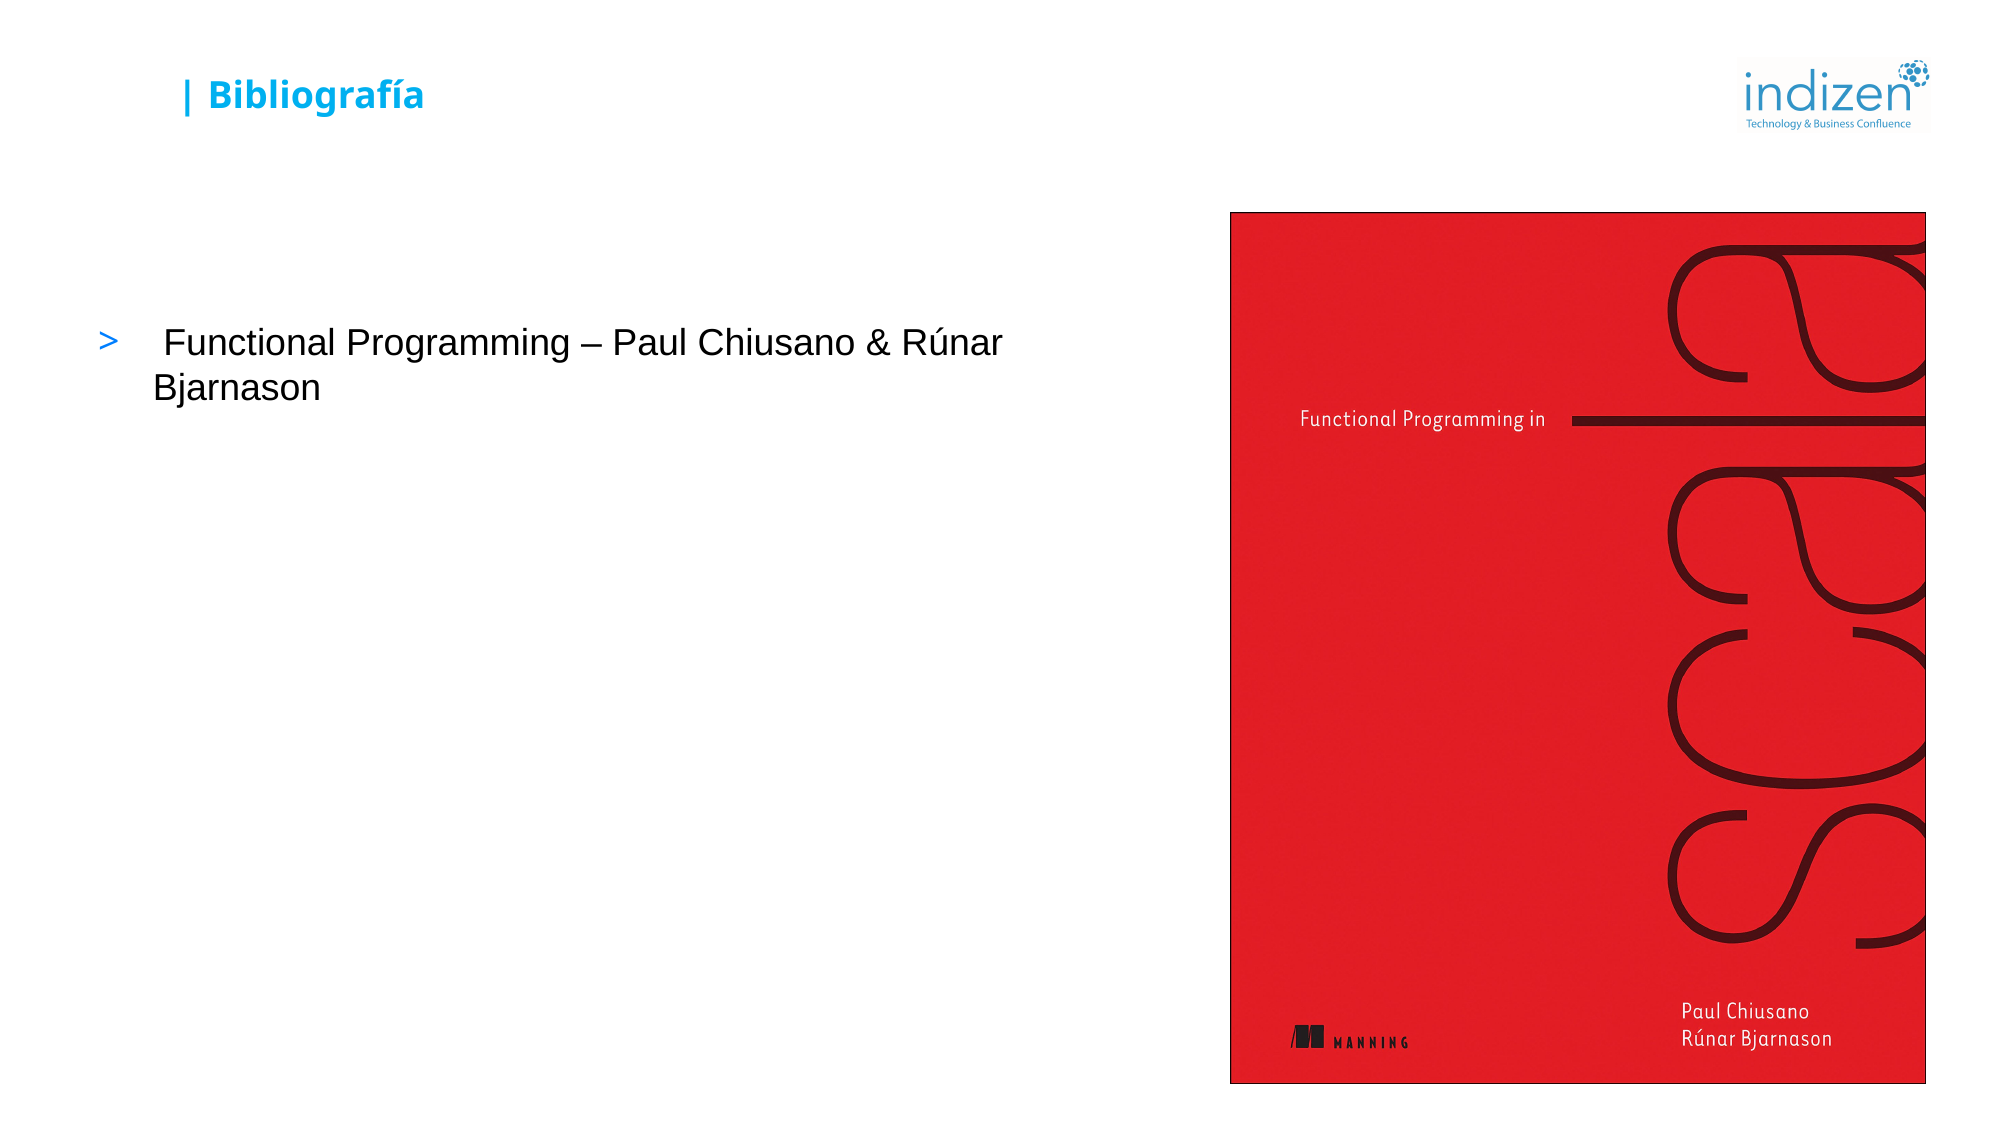

| Bibliografía
 Functional Programming – Paul Chiusano & Rúnar Bjarnason